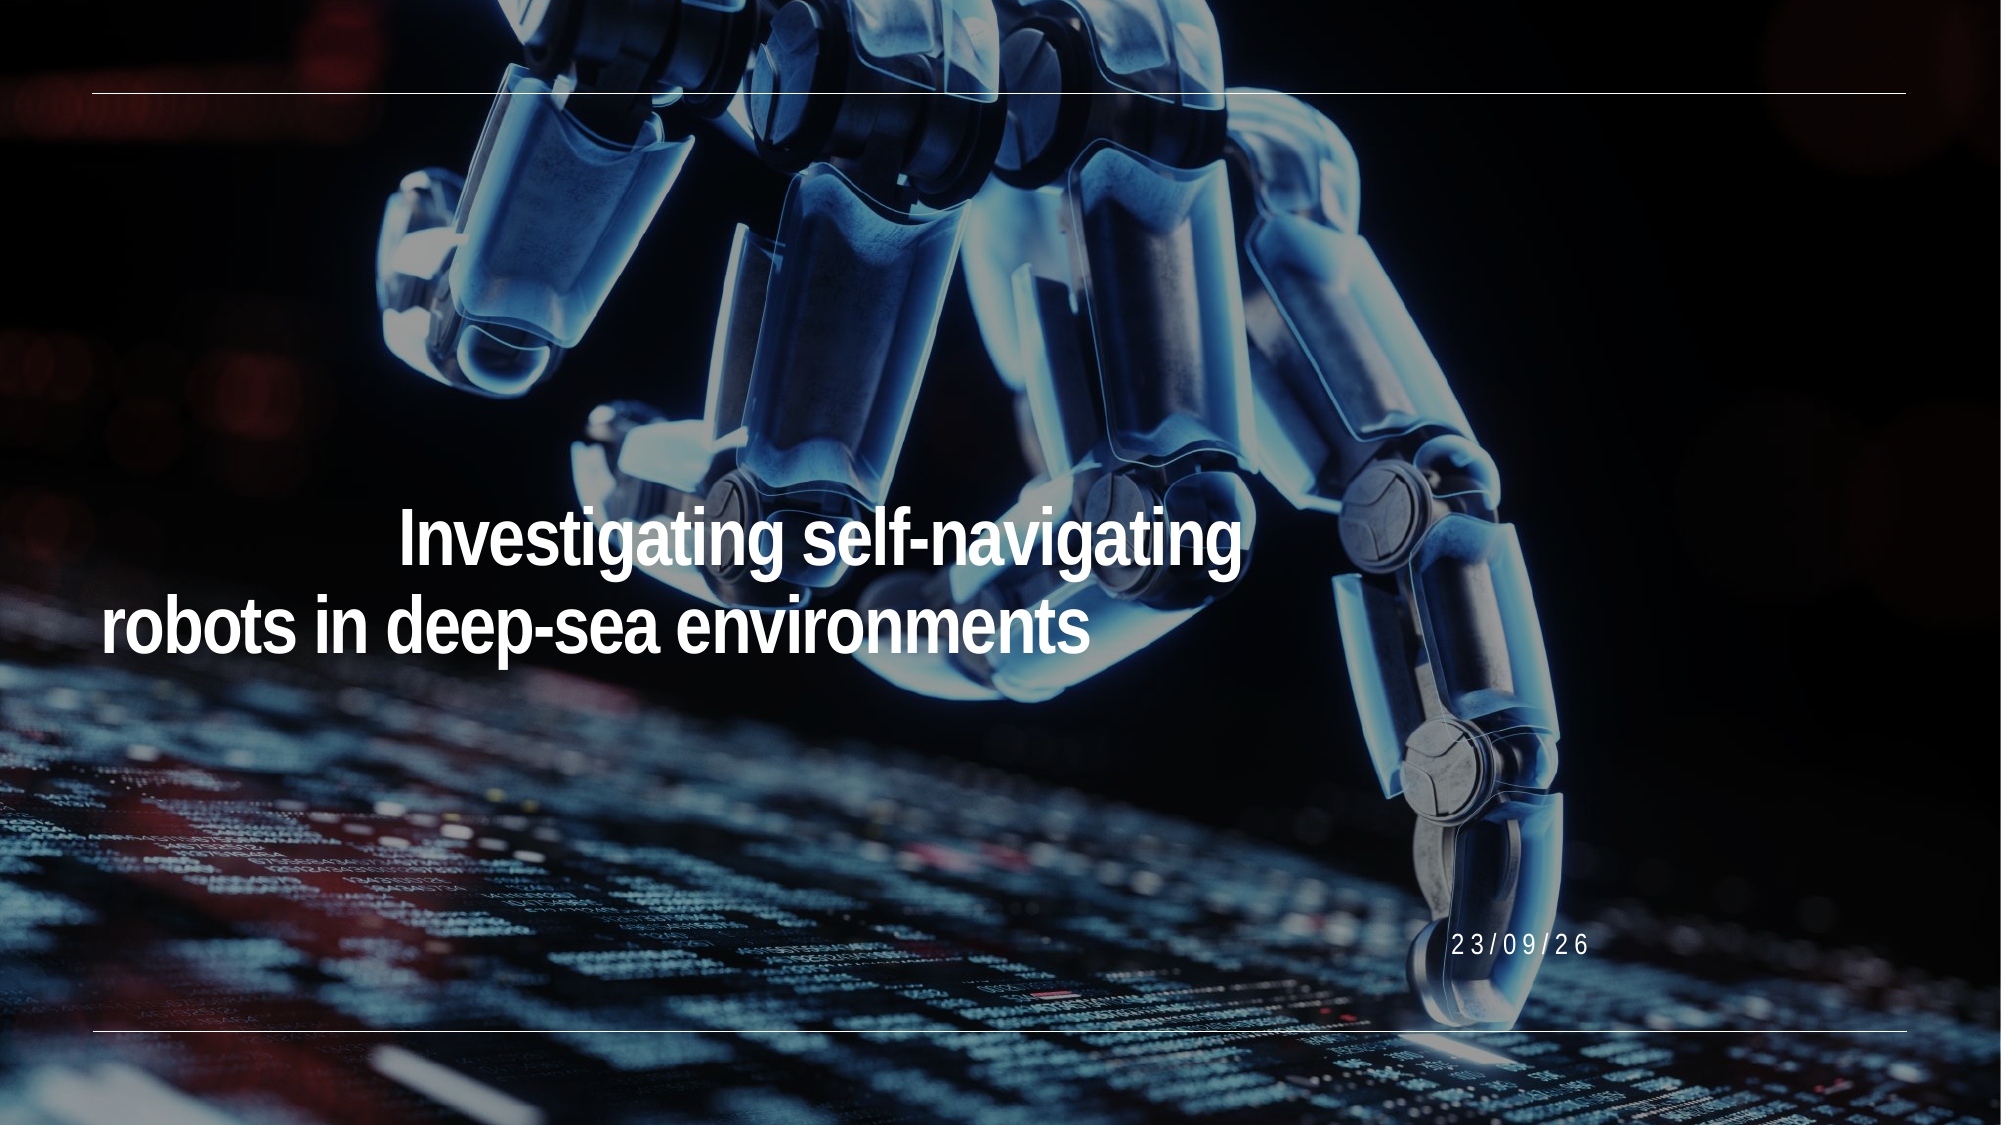

# Investigating self-navigating robots in deep-sea environments